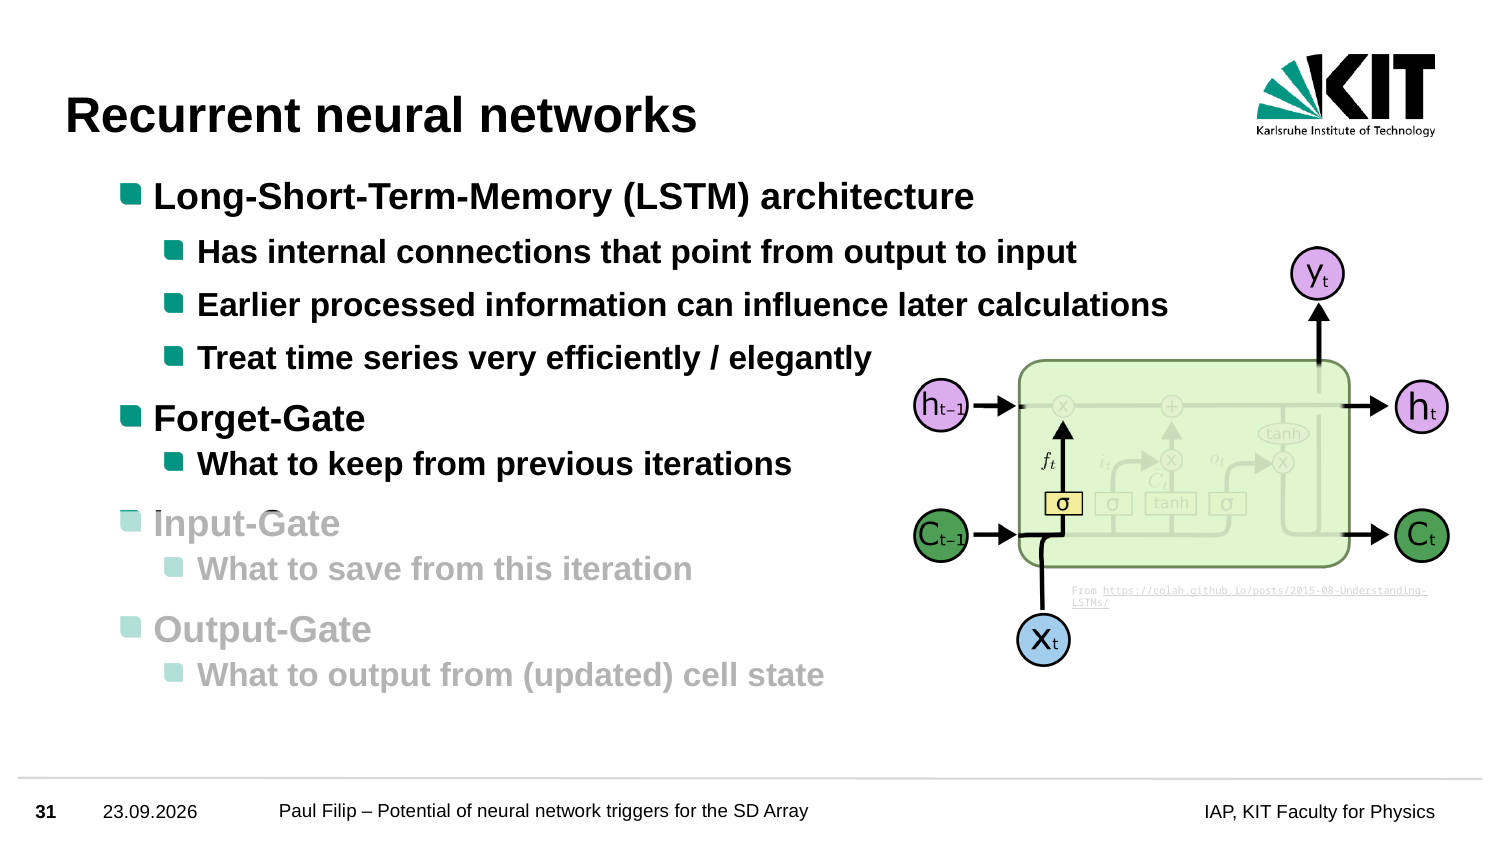

# Recurrent neural networks
Long-Short-Term-Memory (LSTM) architecture
Has internal connections that point from output to input
Earlier processed information can influence later calculations
Treat time series very efficiently / elegantly
Forget-Gate
What to keep from previous iterations
Input-Gate
What to save from this iteration
Output-Gate
What to output from (updated) cell state
From https://colah.github.io/posts/2015-08-Understanding-LSTMs/
31